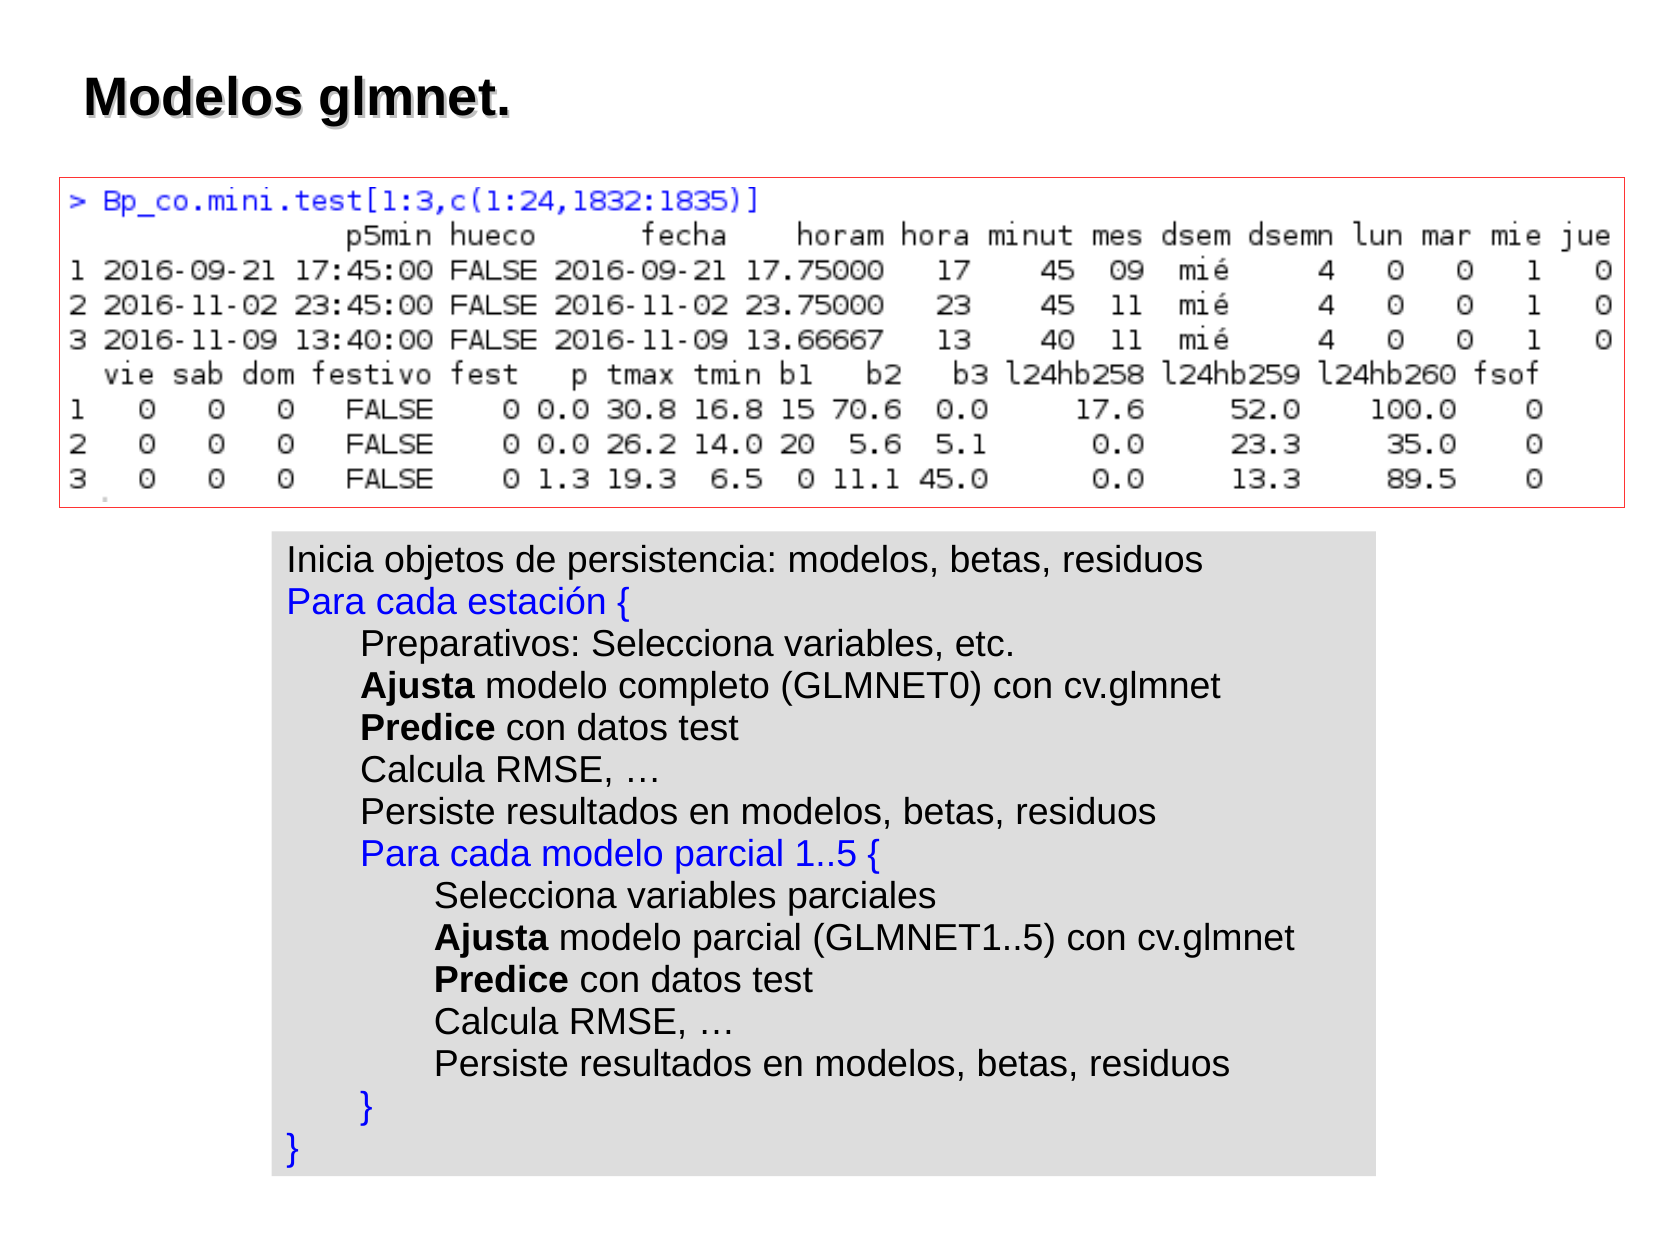

Modelos glmnet.
Inicia objetos de persistencia: modelos, betas, residuos
Para cada estación {
	Preparativos: Selecciona variables, etc.
	Ajusta modelo completo (GLMNET0) con cv.glmnet
	Predice con datos test
	Calcula RMSE, …
	Persiste resultados en modelos, betas, residuos
	Para cada modelo parcial 1..5 {
		Selecciona variables parciales
		Ajusta modelo parcial (GLMNET1..5) con cv.glmnet
		Predice con datos test
		Calcula RMSE, …
		Persiste resultados en modelos, betas, residuos
	}
}